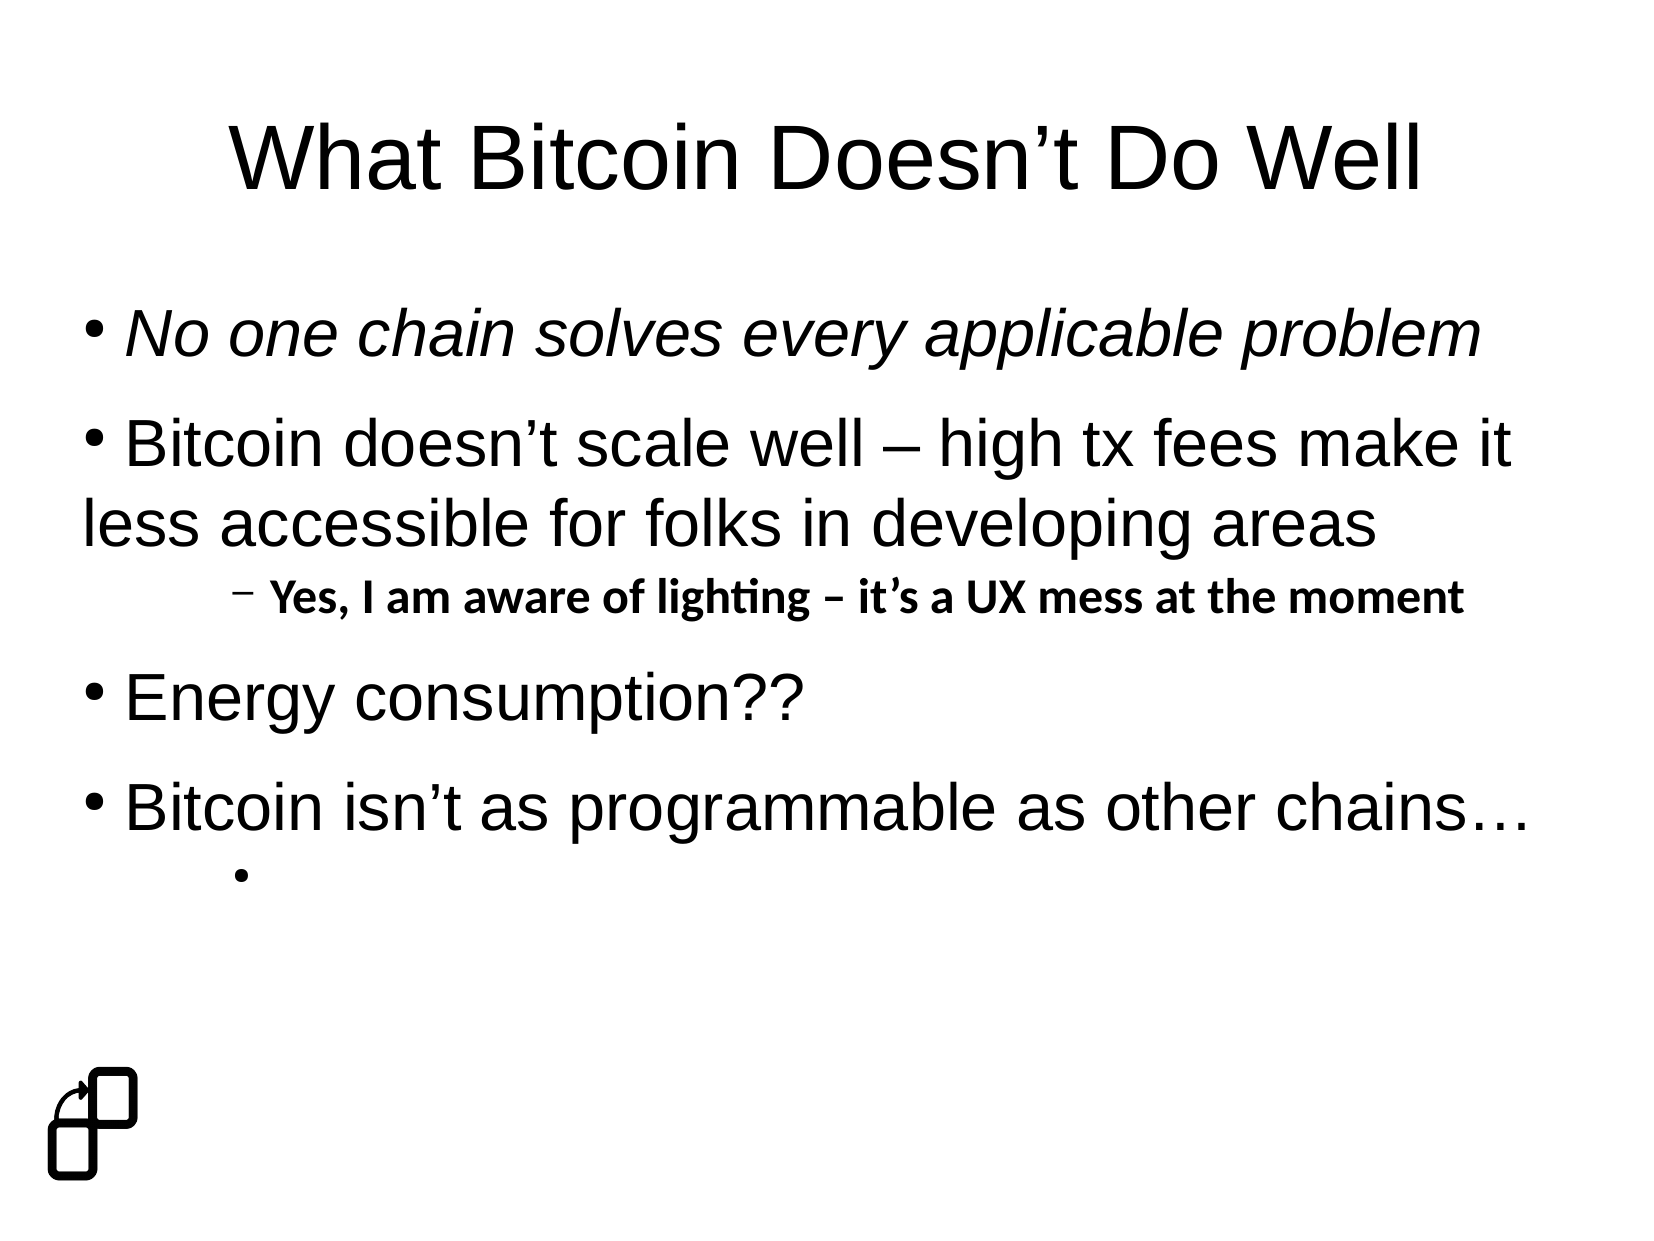

What Bitcoin Doesn’t Do Well
# No one chain solves every applicable problem
 Bitcoin doesn’t scale well – high tx fees make it less accessible for folks in developing areas
Yes, I am aware of lighting – it’s a UX mess at the moment
 Energy consumption??
 Bitcoin isn’t as programmable as other chains…